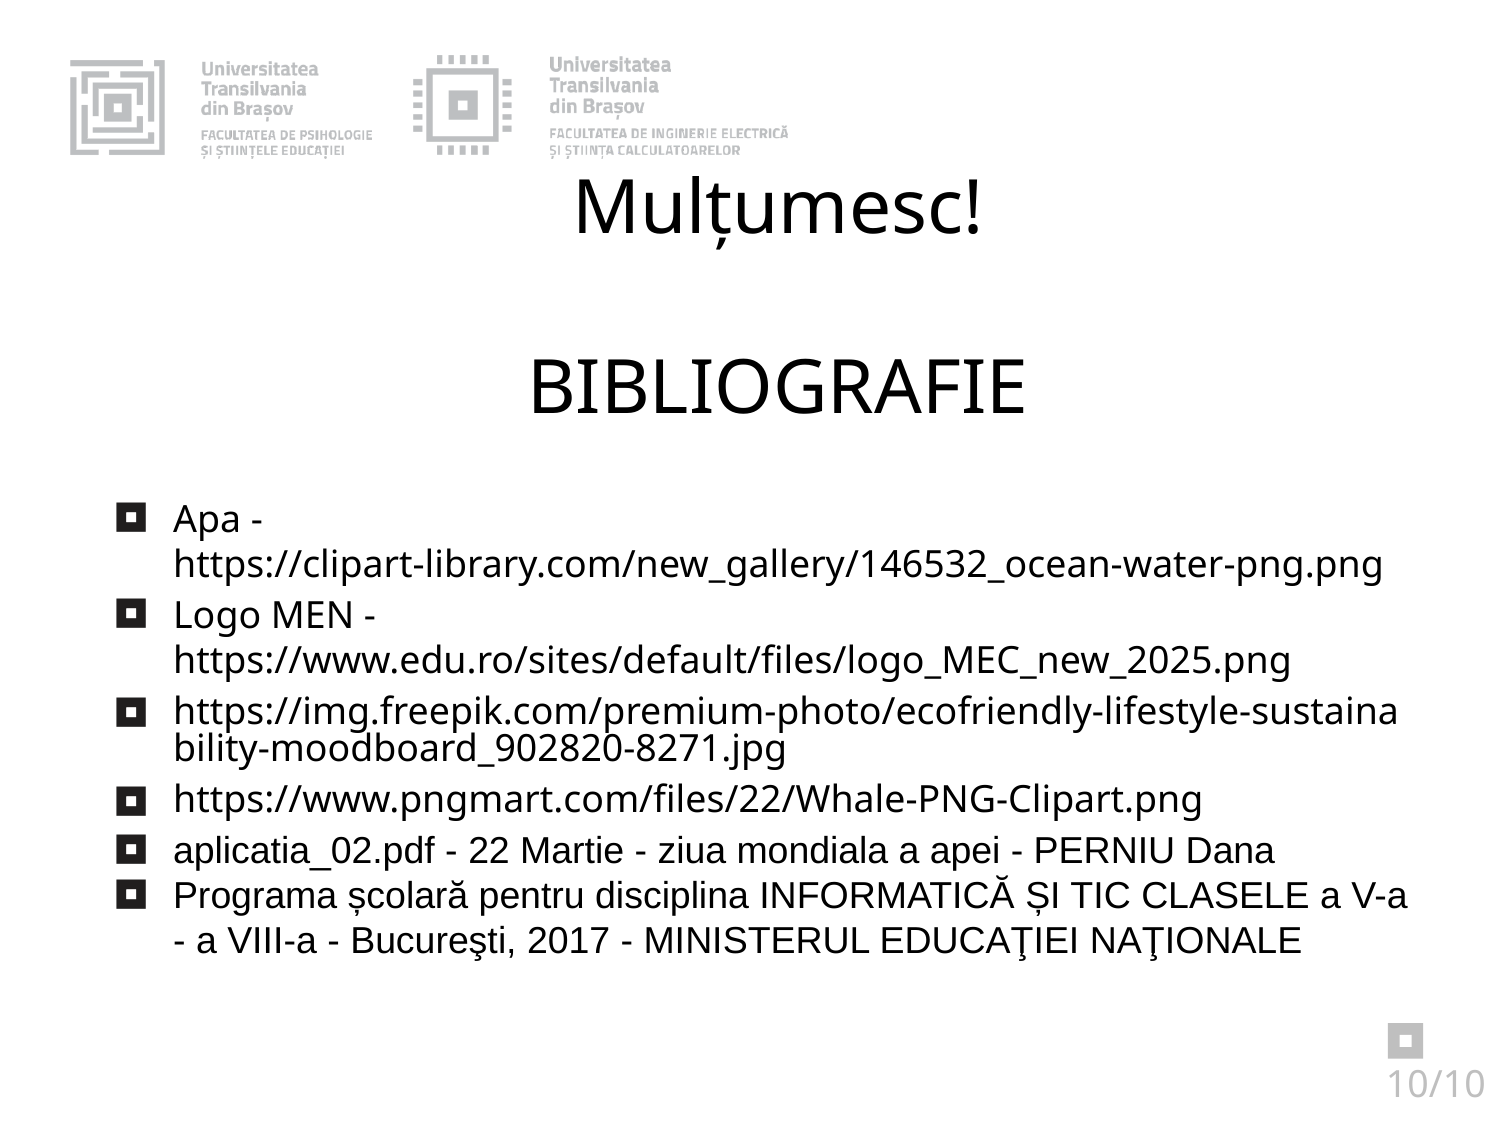

Mulțumesc!
BIBLIOGRAFIE
Apa - https://clipart-library.com/new_gallery/146532_ocean-water-png.png
Logo MEN - https://www.edu.ro/sites/default/files/logo_MEC_new_2025.png
https://img.freepik.com/premium-photo/ecofriendly-lifestyle-sustainability-moodboard_902820-8271.jpg
https://www.pngmart.com/files/22/Whale-PNG-Clipart.png
aplicatia_02.pdf - 22 Martie - ziua mondiala a apei - PERNIU Dana
Programa școlară pentru disciplina INFORMATICĂ ȘI TIC CLASELE a V-a - a VIII-a - Bucureşti, 2017 - MINISTERUL EDUCAŢIEI NAŢIONALE